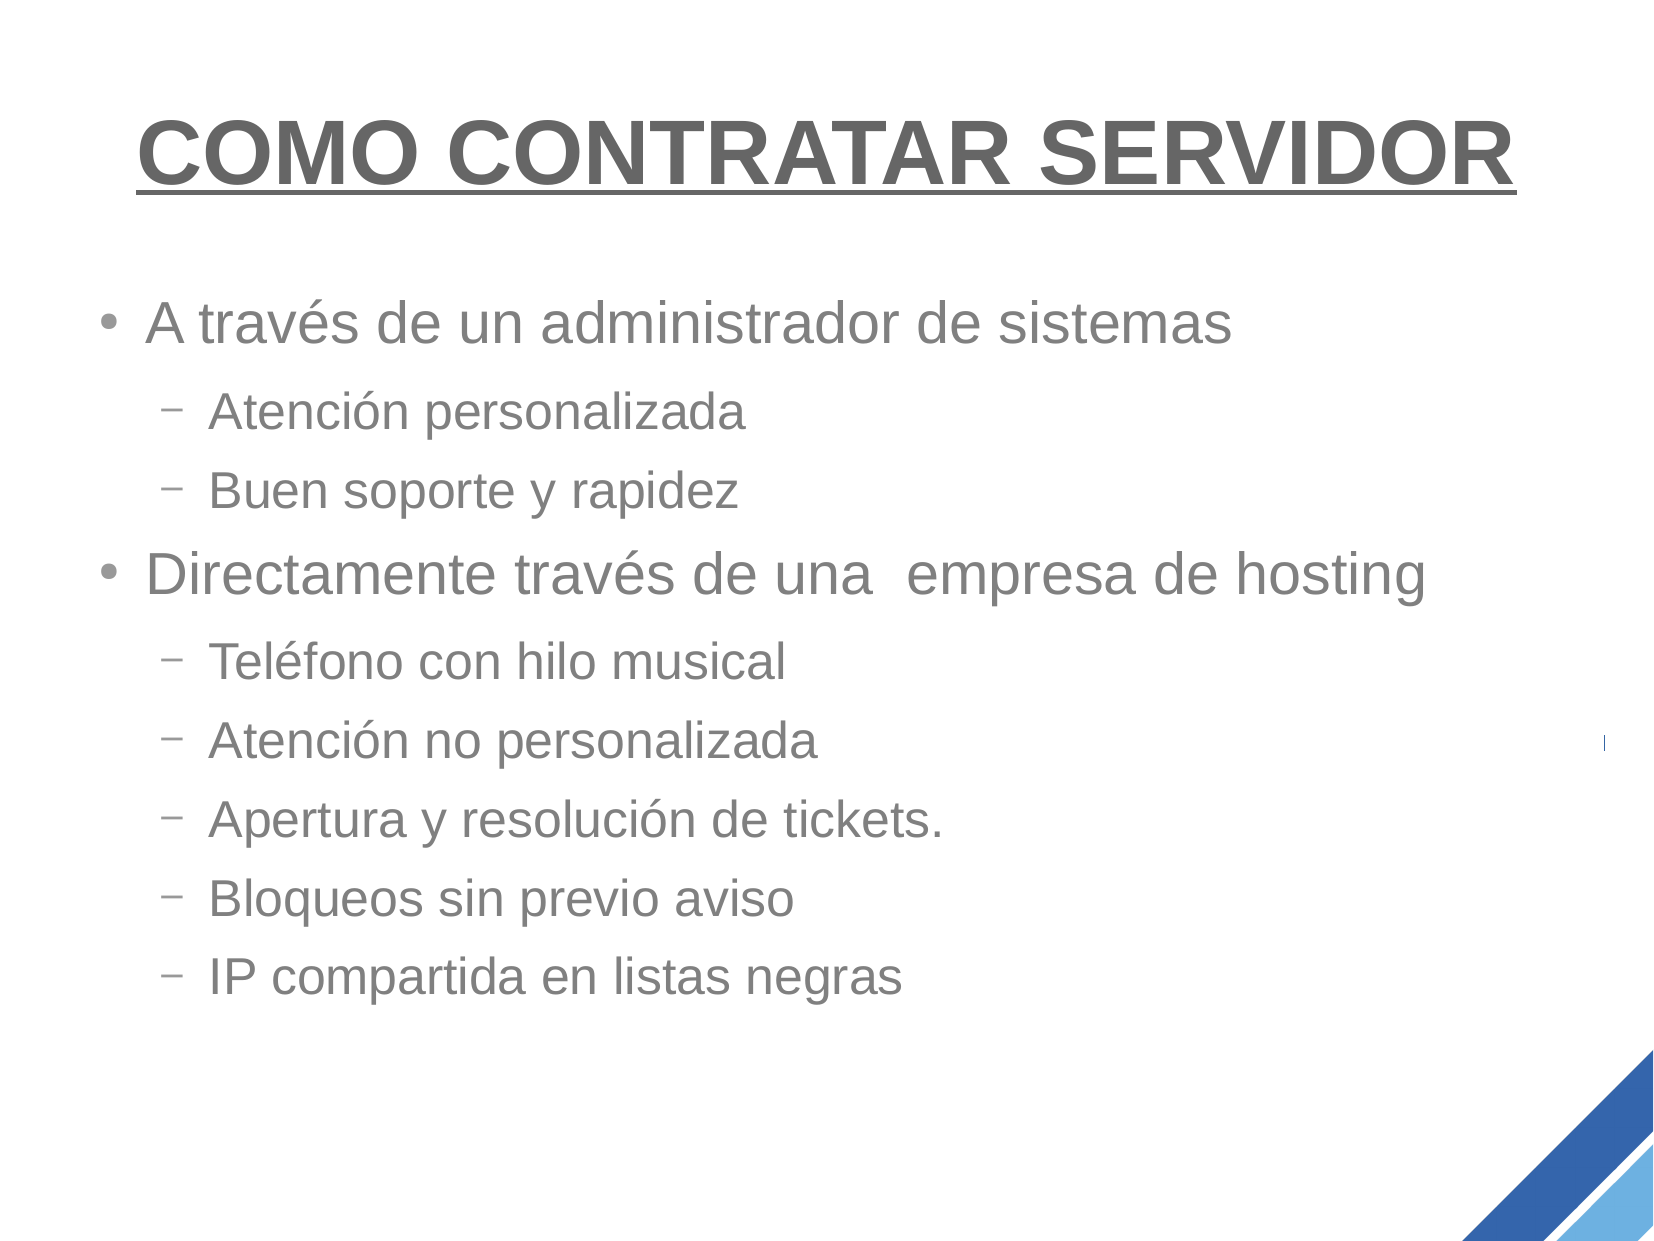

# COMO CONTRATAR SERVIDOR
A través de un administrador de sistemas
Atención personalizada
Buen soporte y rapidez
Directamente través de una empresa de hosting
Teléfono con hilo musical
Atención no personalizada
Apertura y resolución de tickets.
Bloqueos sin previo aviso
IP compartida en listas negras